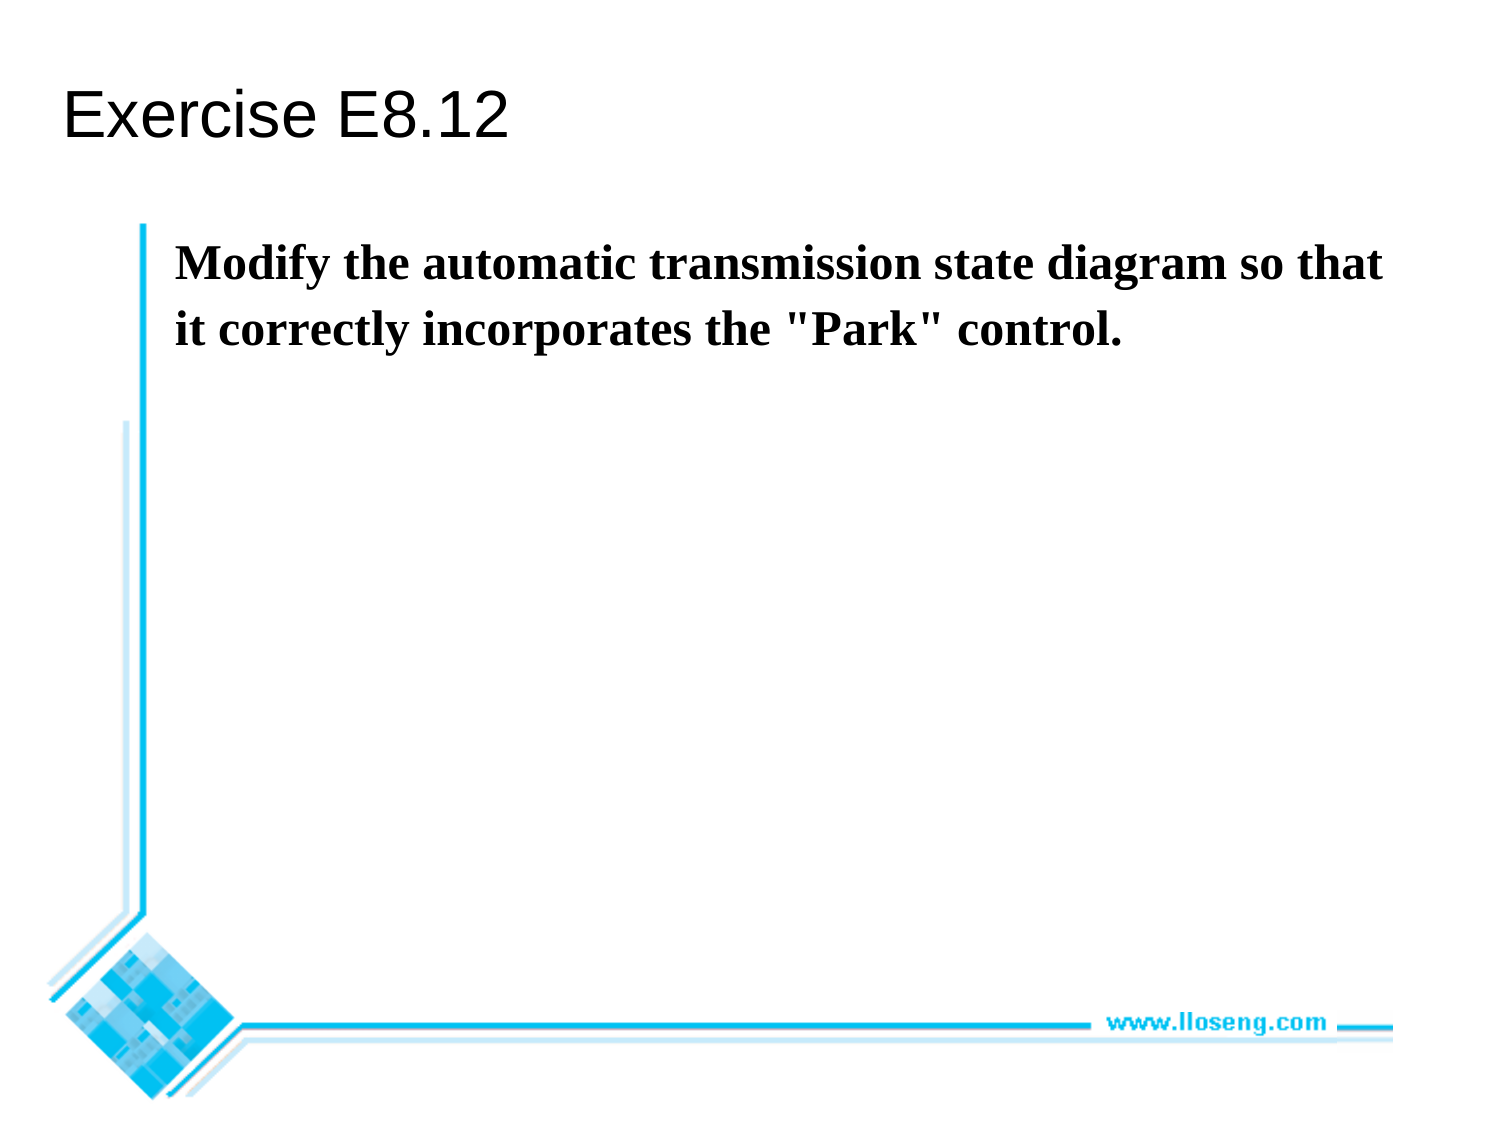

# Exercise E8.12
Modify the automatic transmission state diagram so that it correctly incorporates the "Park" control.